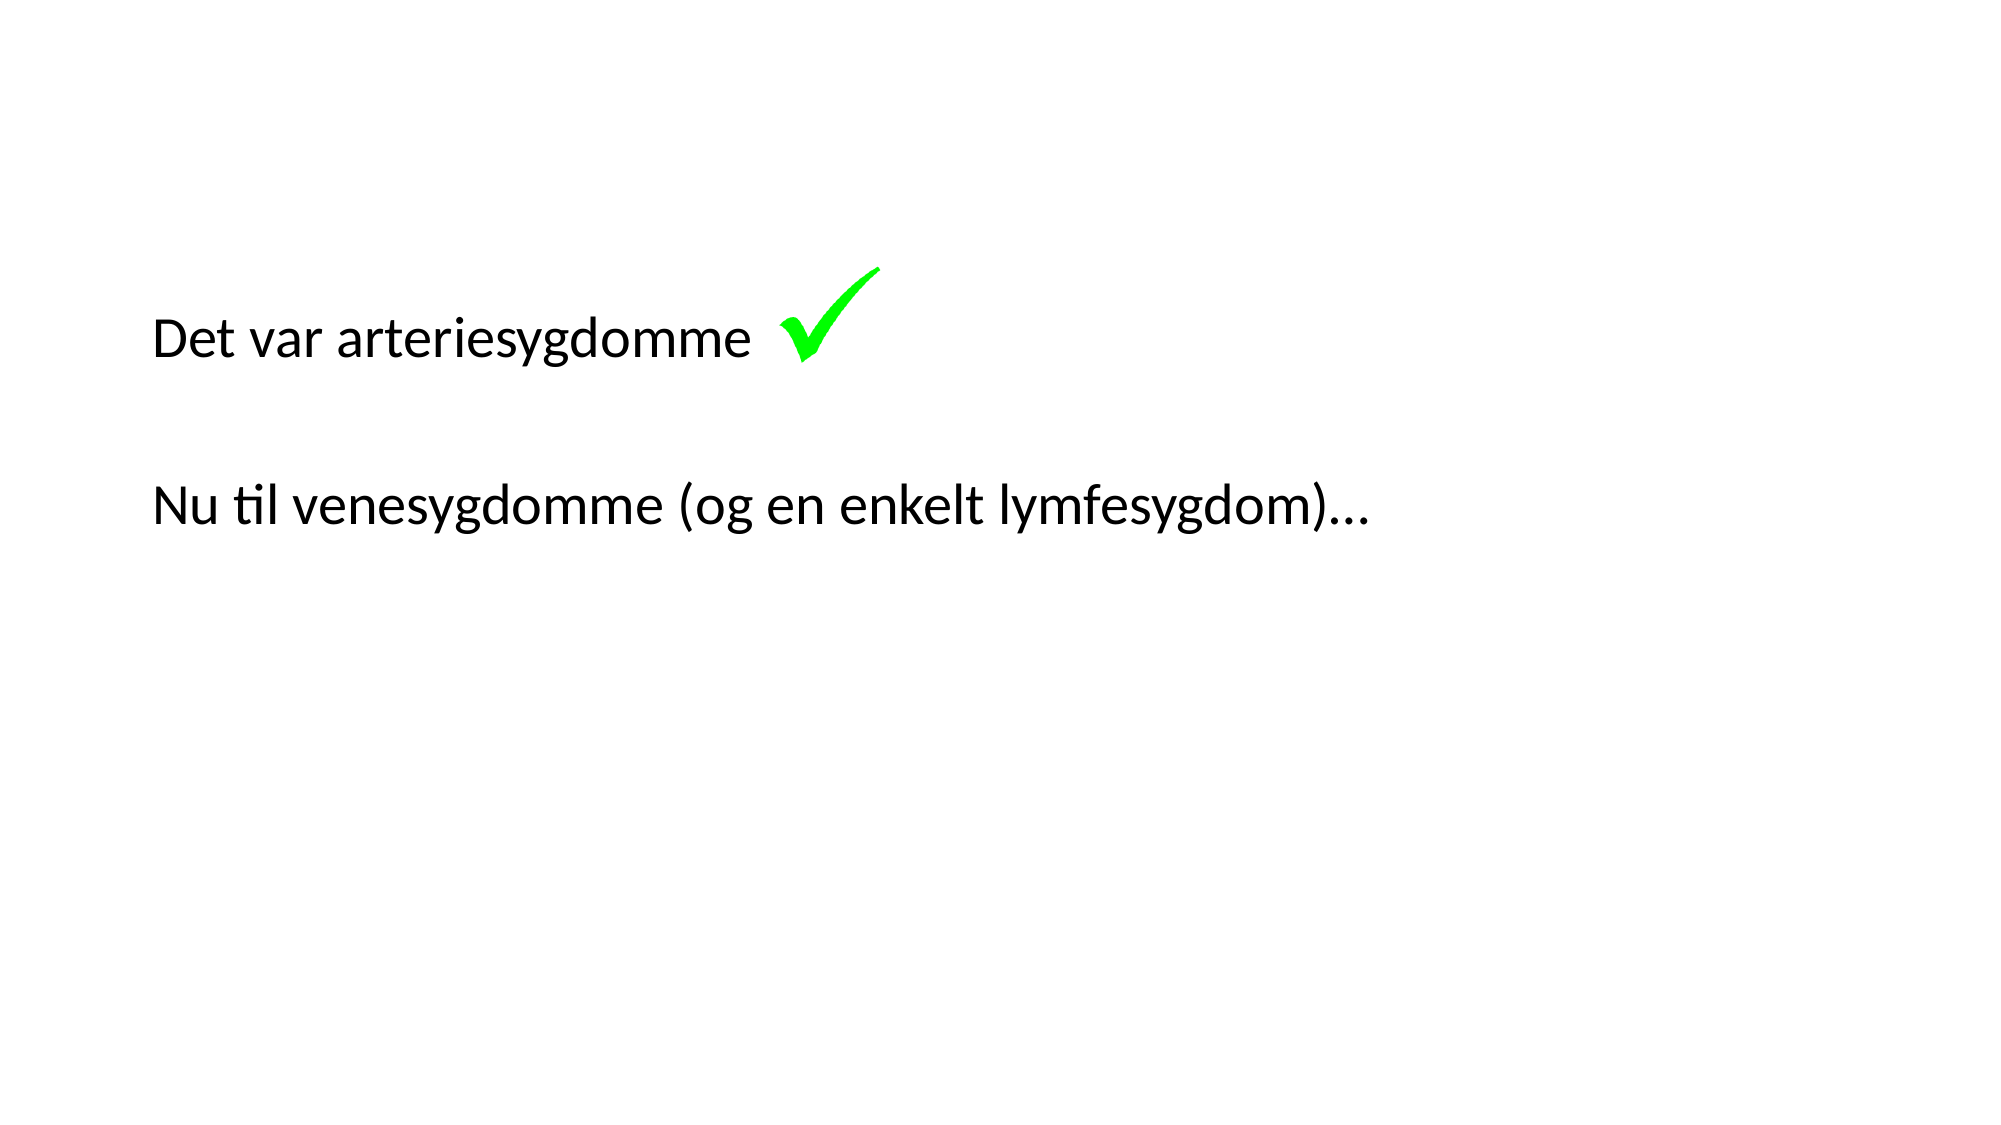

# Det var arteriesygdomme
Nu til venesygdomme (og en enkelt lymfesygdom)…